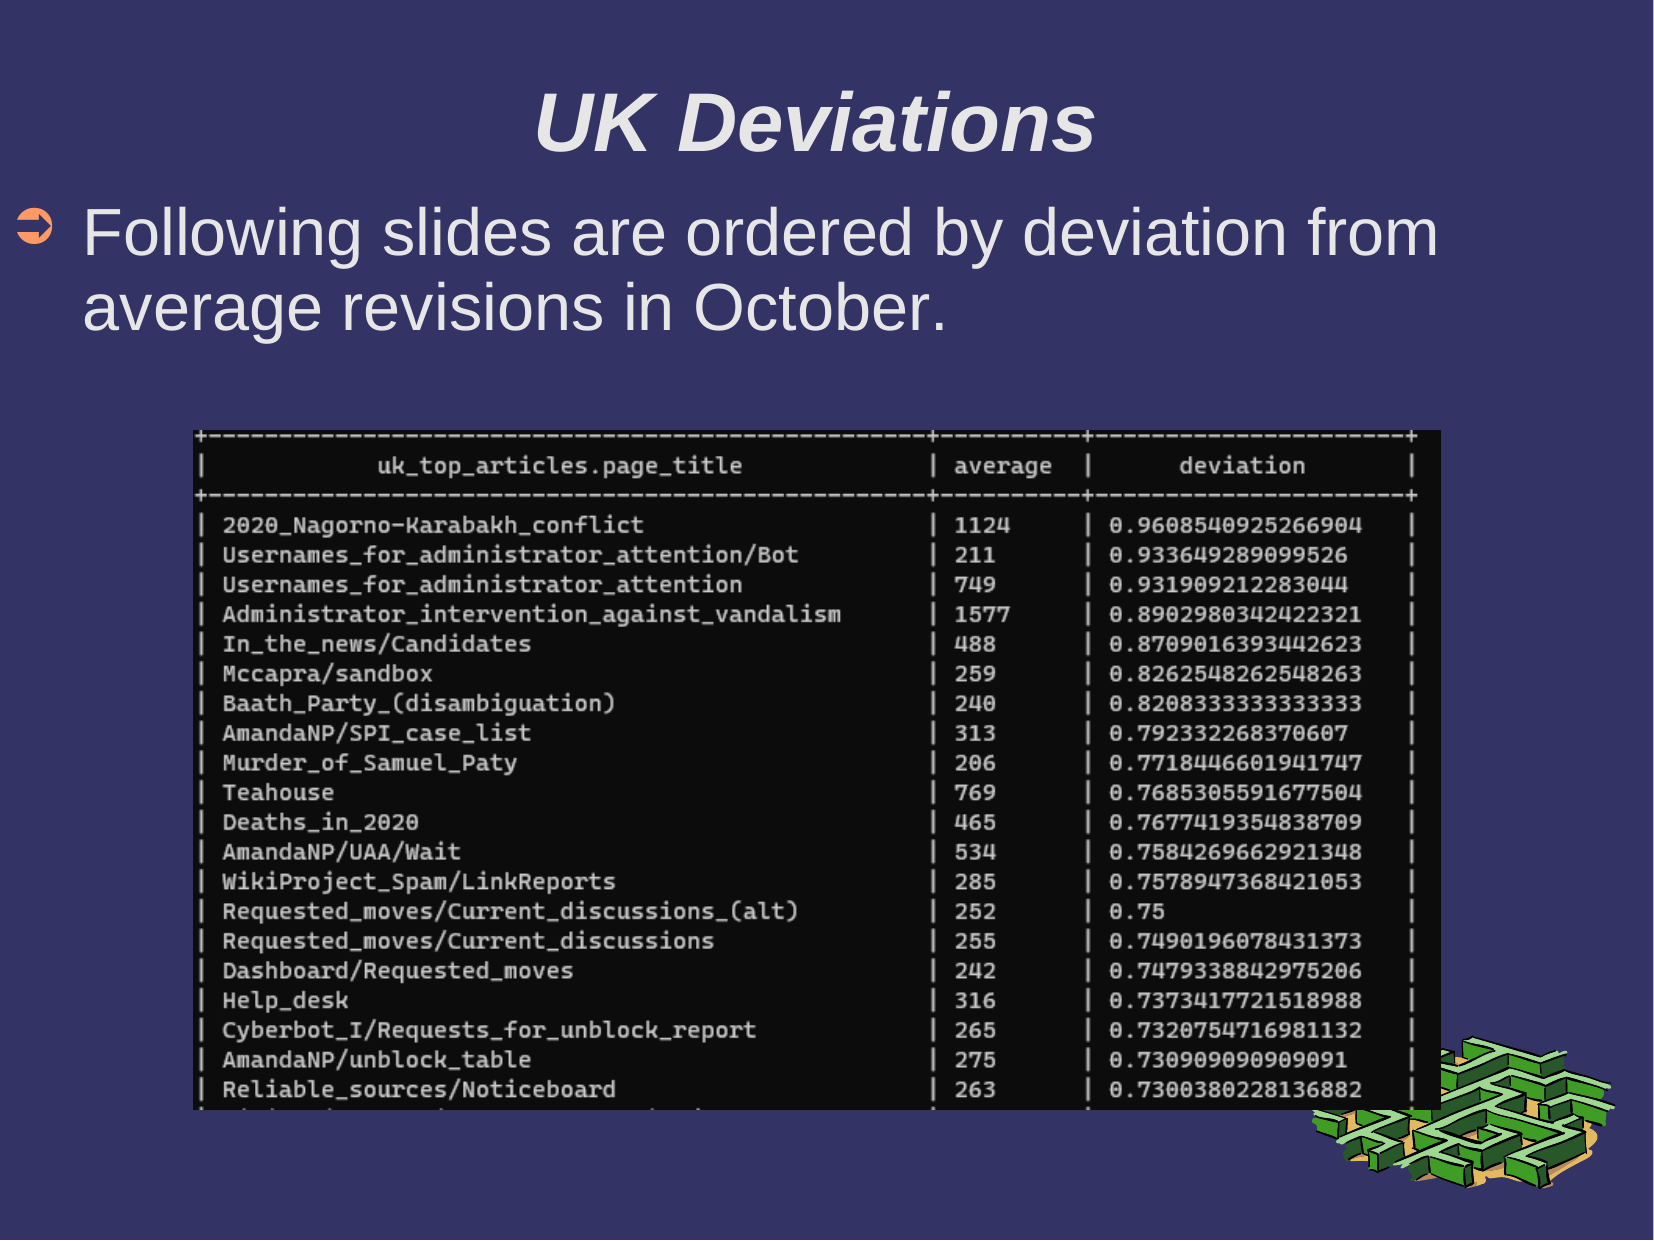

# UK Deviations
Following slides are ordered by deviation from average revisions in October.